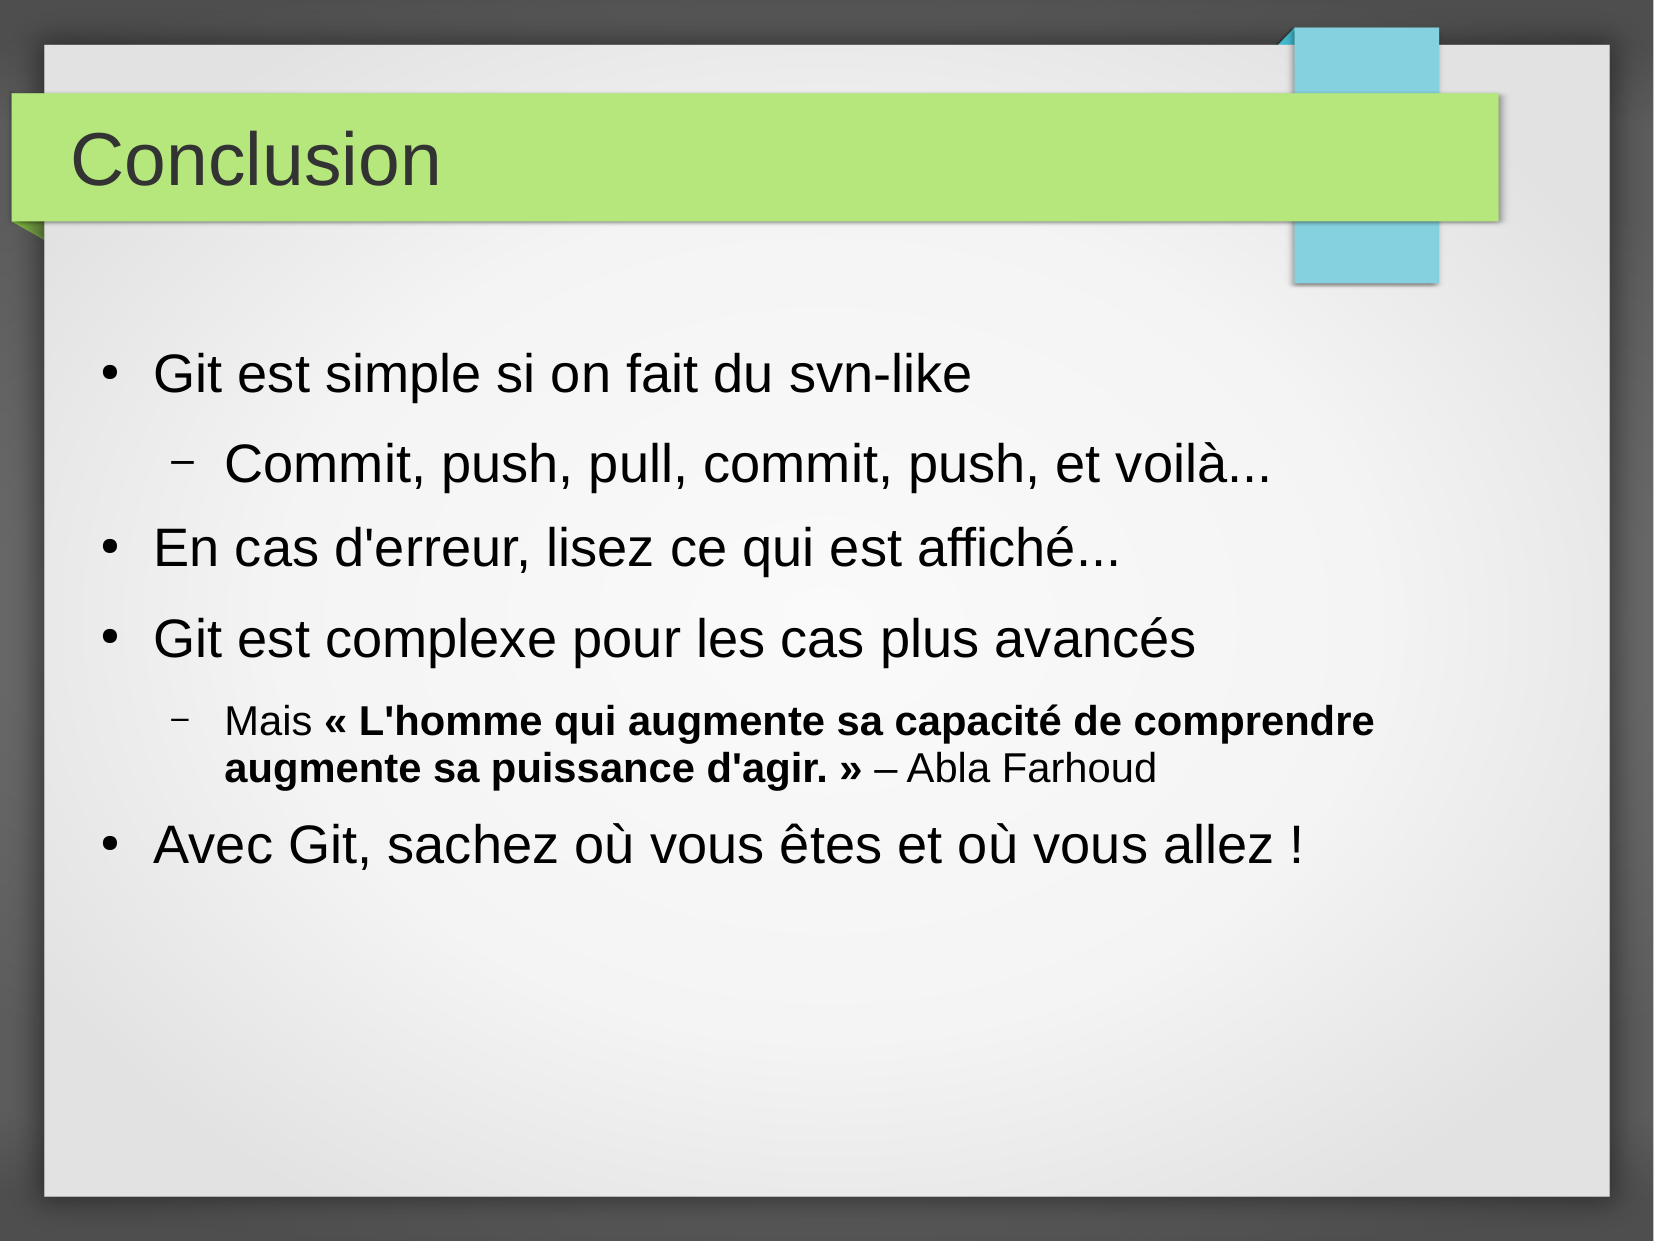

# Conclusion
Git est simple si on fait du svn-like
Commit, push, pull, commit, push, et voilà...
En cas d'erreur, lisez ce qui est affiché...
Git est complexe pour les cas plus avancés
Mais « L'homme qui augmente sa capacité de comprendre augmente sa puissance d'agir. » – Abla Farhoud
Avec Git, sachez où vous êtes et où vous allez !